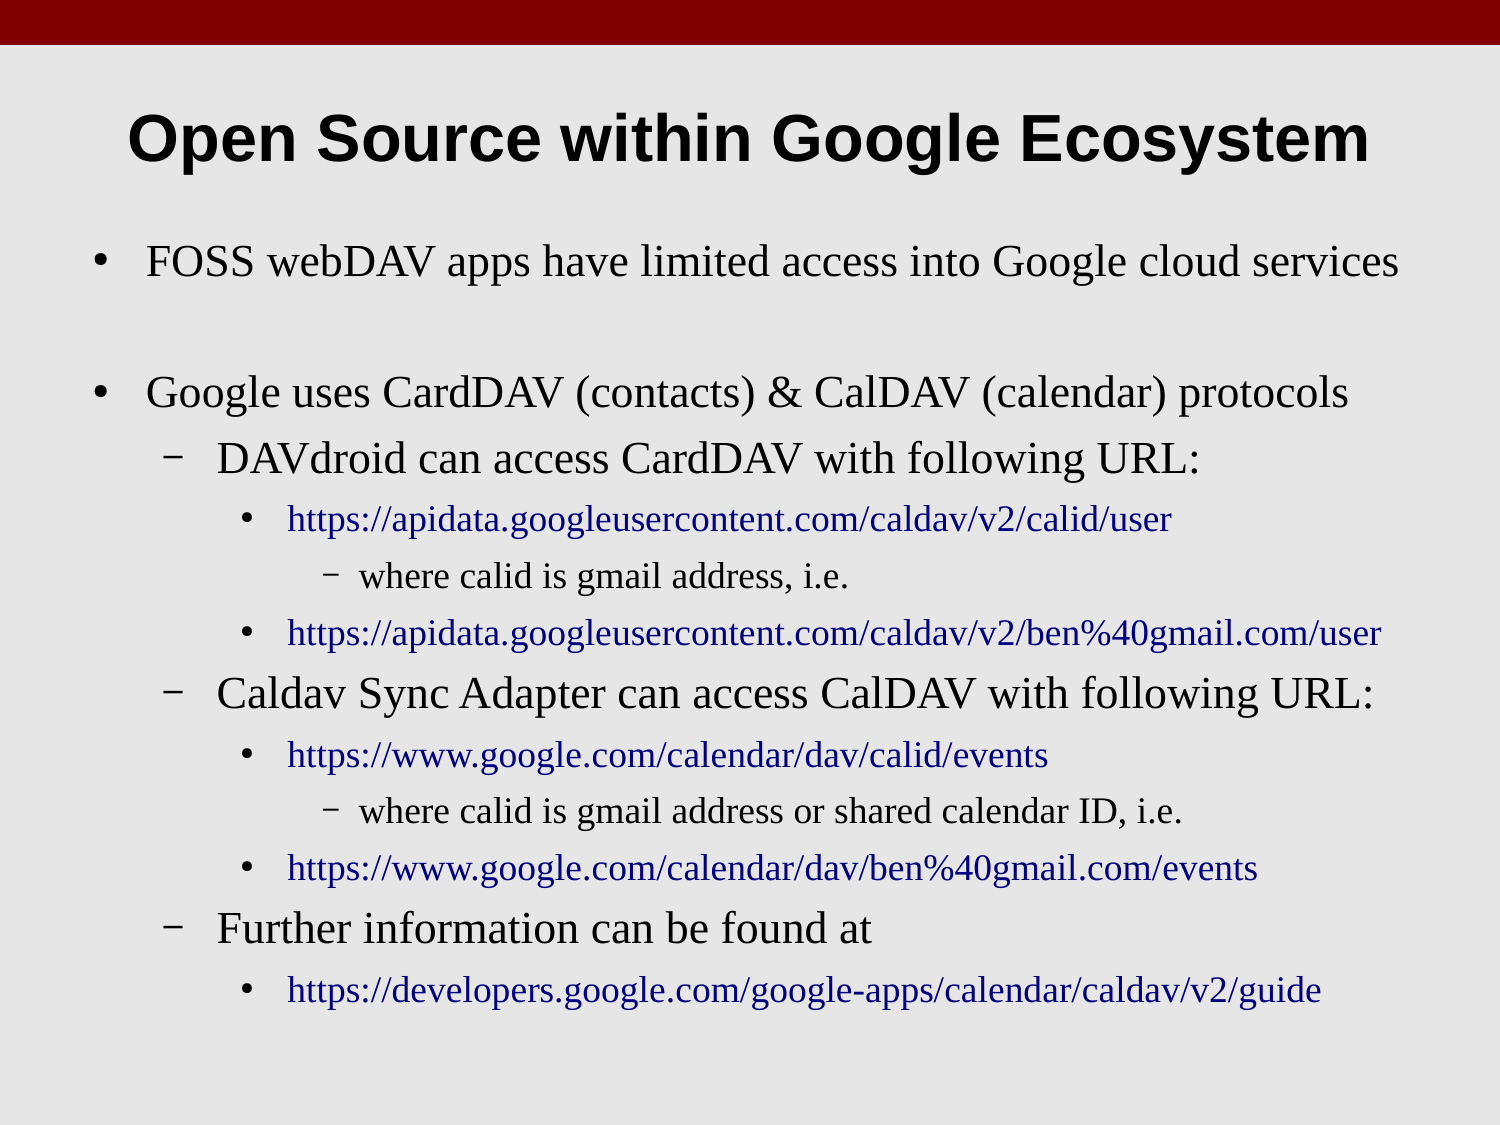

# Open Source within Google Ecosystem
FOSS webDAV apps have limited access into Google cloud services
Google uses CardDAV (contacts) & CalDAV (calendar) protocols
DAVdroid can access CardDAV with following URL:
https://apidata.googleusercontent.com/caldav/v2/calid/user
where calid is gmail address, i.e.
https://apidata.googleusercontent.com/caldav/v2/ben%40gmail.com/user
Caldav Sync Adapter can access CalDAV with following URL:
https://www.google.com/calendar/dav/calid/events
where calid is gmail address or shared calendar ID, i.e.
https://www.google.com/calendar/dav/ben%40gmail.com/events
Further information can be found at
https://developers.google.com/google-apps/calendar/caldav/v2/guide